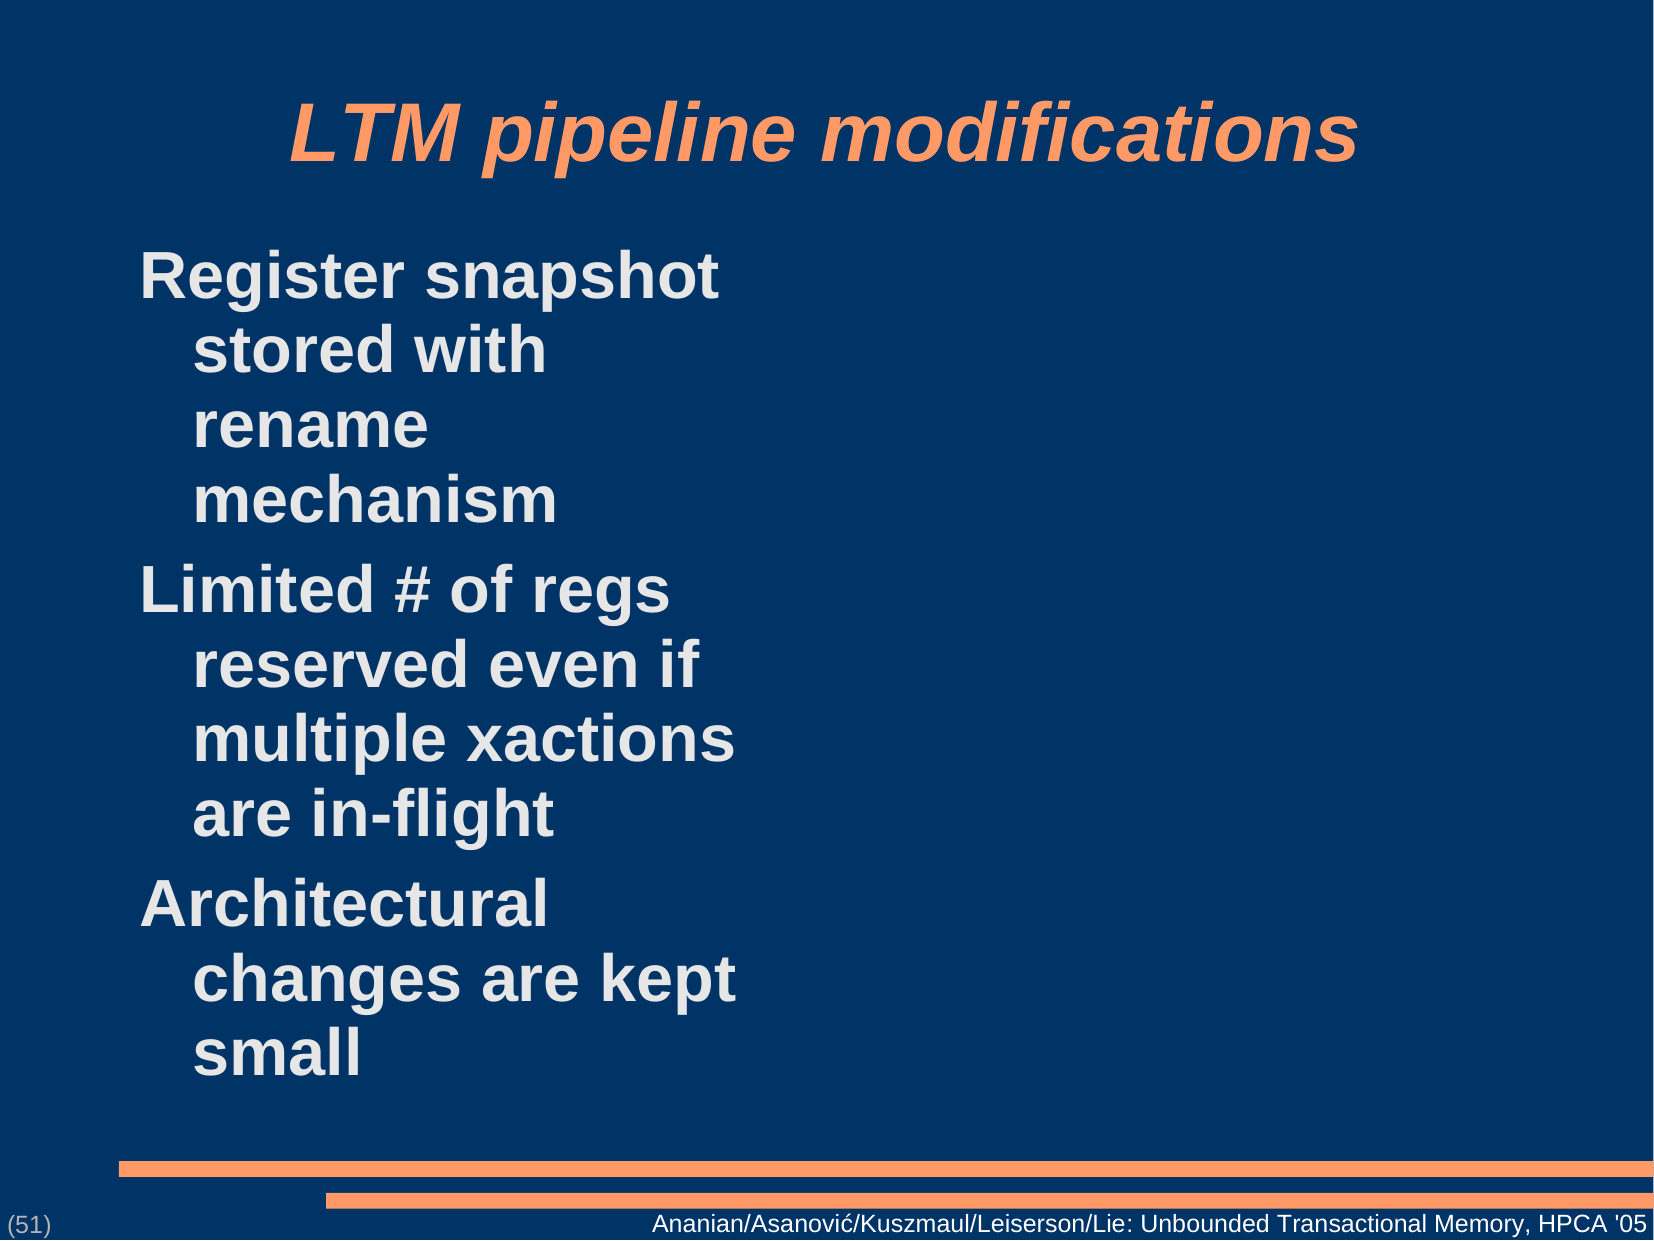

# LTM pipeline modifications
Register snapshot stored with rename mechanism
Limited # of regs reserved even if multiple xactions are in-flight
Architectural changes are kept small